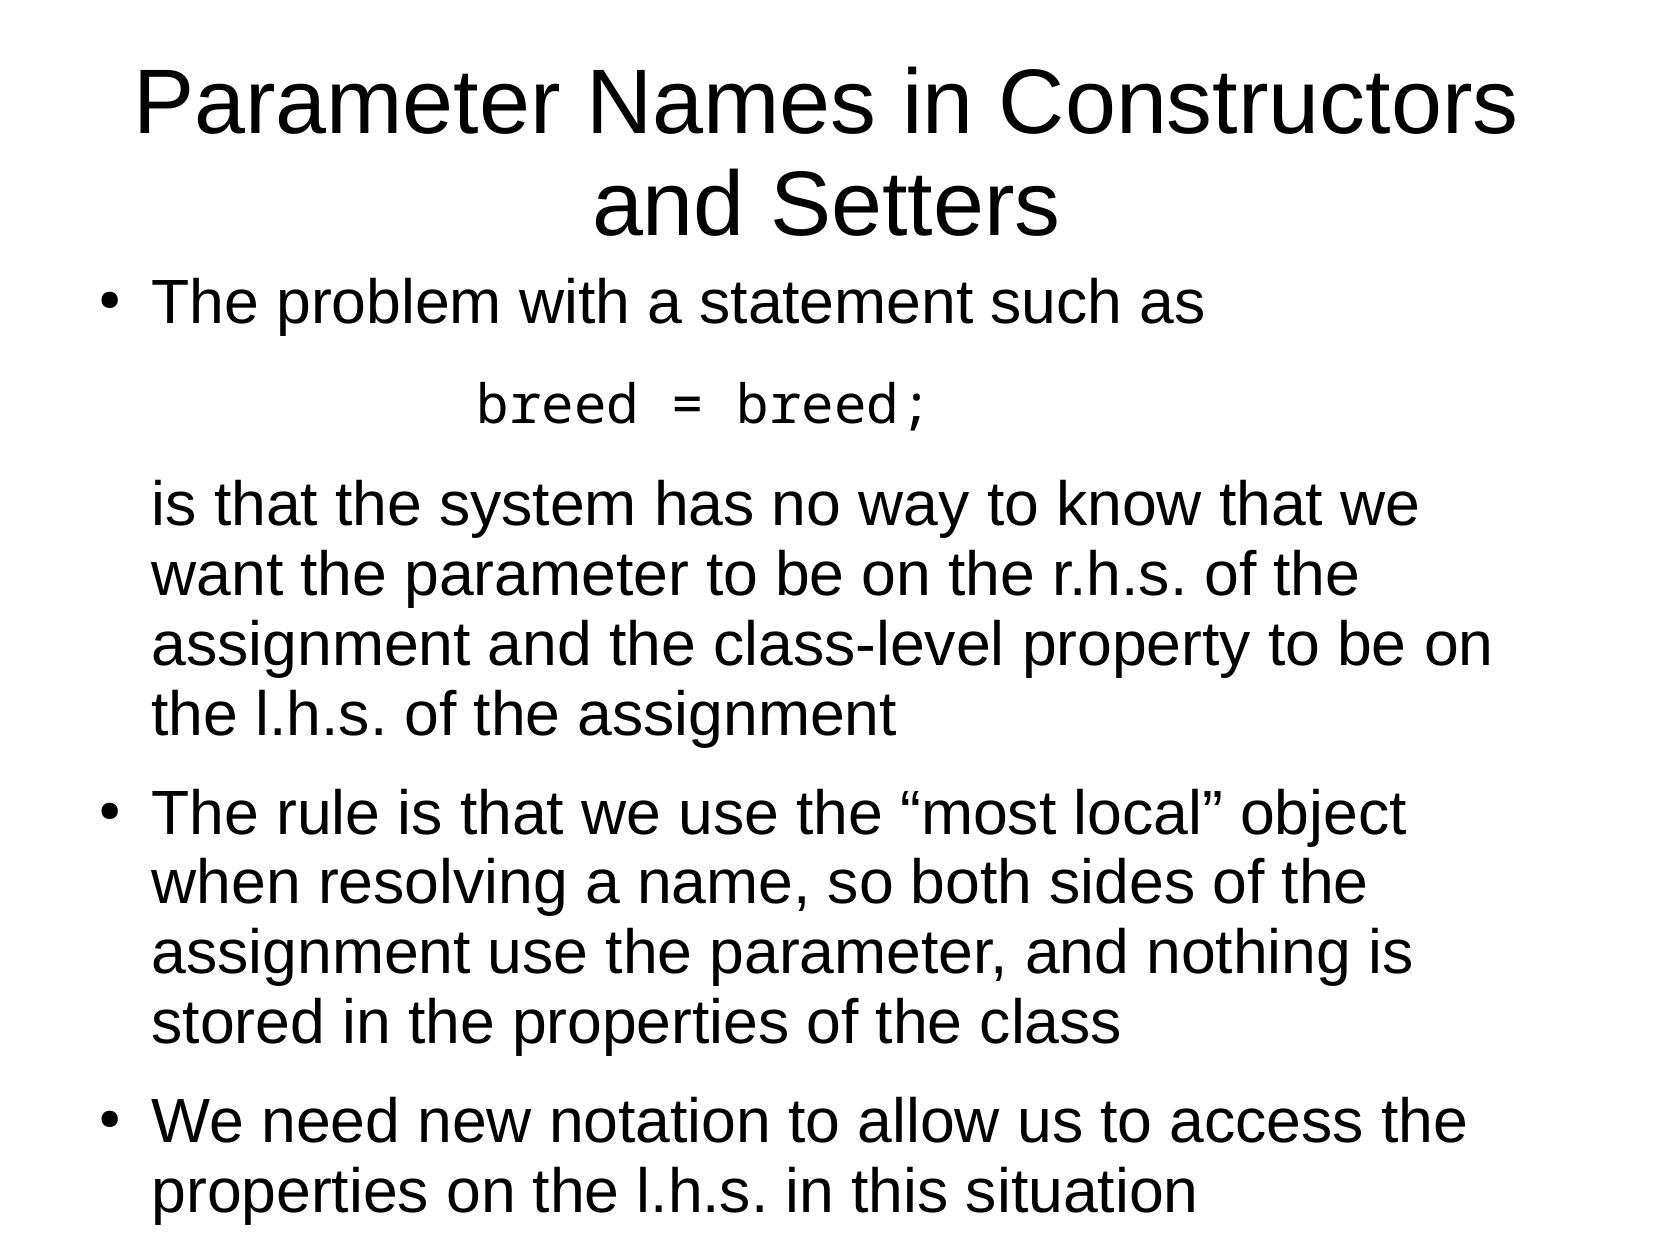

# Parameter Names in Constructors and Setters
The problem with a statement such as
 breed = breed;
is that the system has no way to know that we want the parameter to be on the r.h.s. of the assignment and the class-level property to be on the l.h.s. of the assignment
The rule is that we use the “most local” object when resolving a name, so both sides of the assignment use the parameter, and nothing is stored in the properties of the class
We need new notation to allow us to access the properties on the l.h.s. in this situation